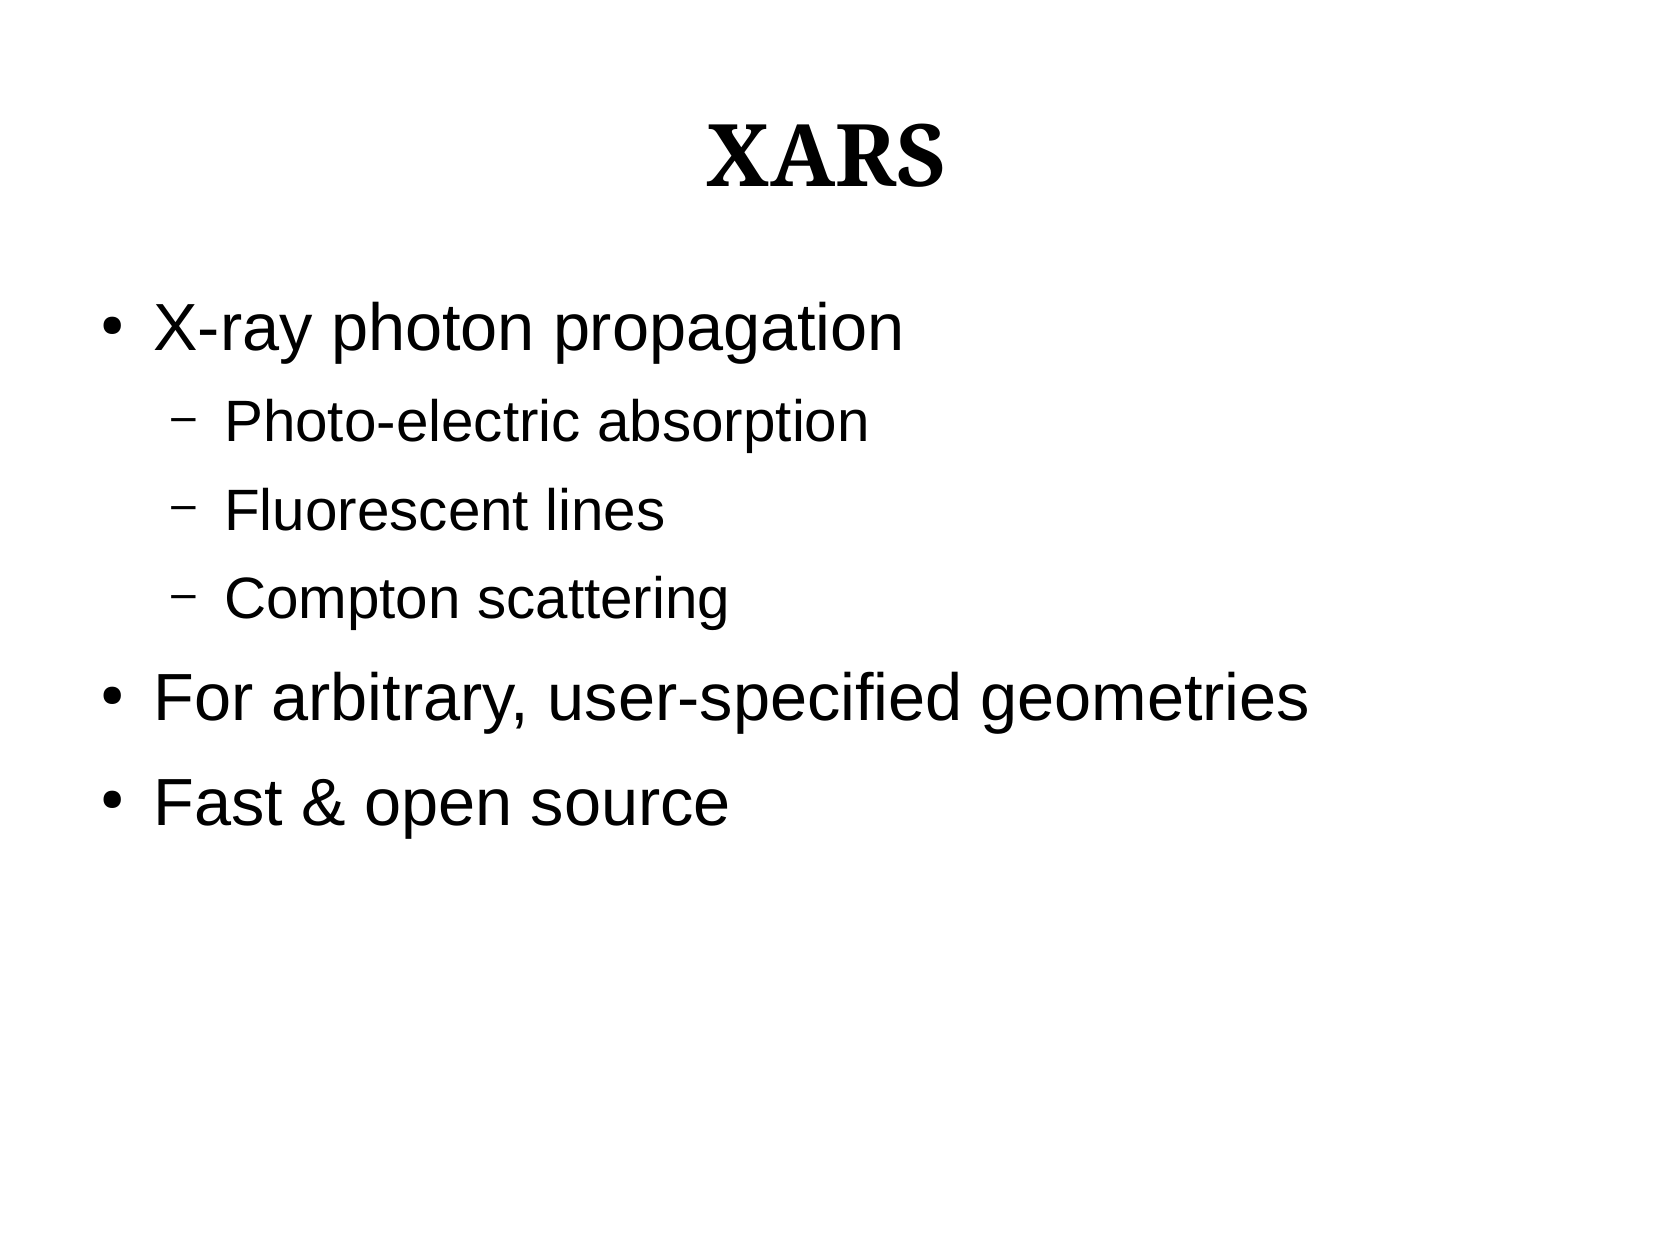

# XARS
X-ray photon propagation
Photo-electric absorption
Fluorescent lines
Compton scattering
For arbitrary, user-specified geometries
Fast & open source